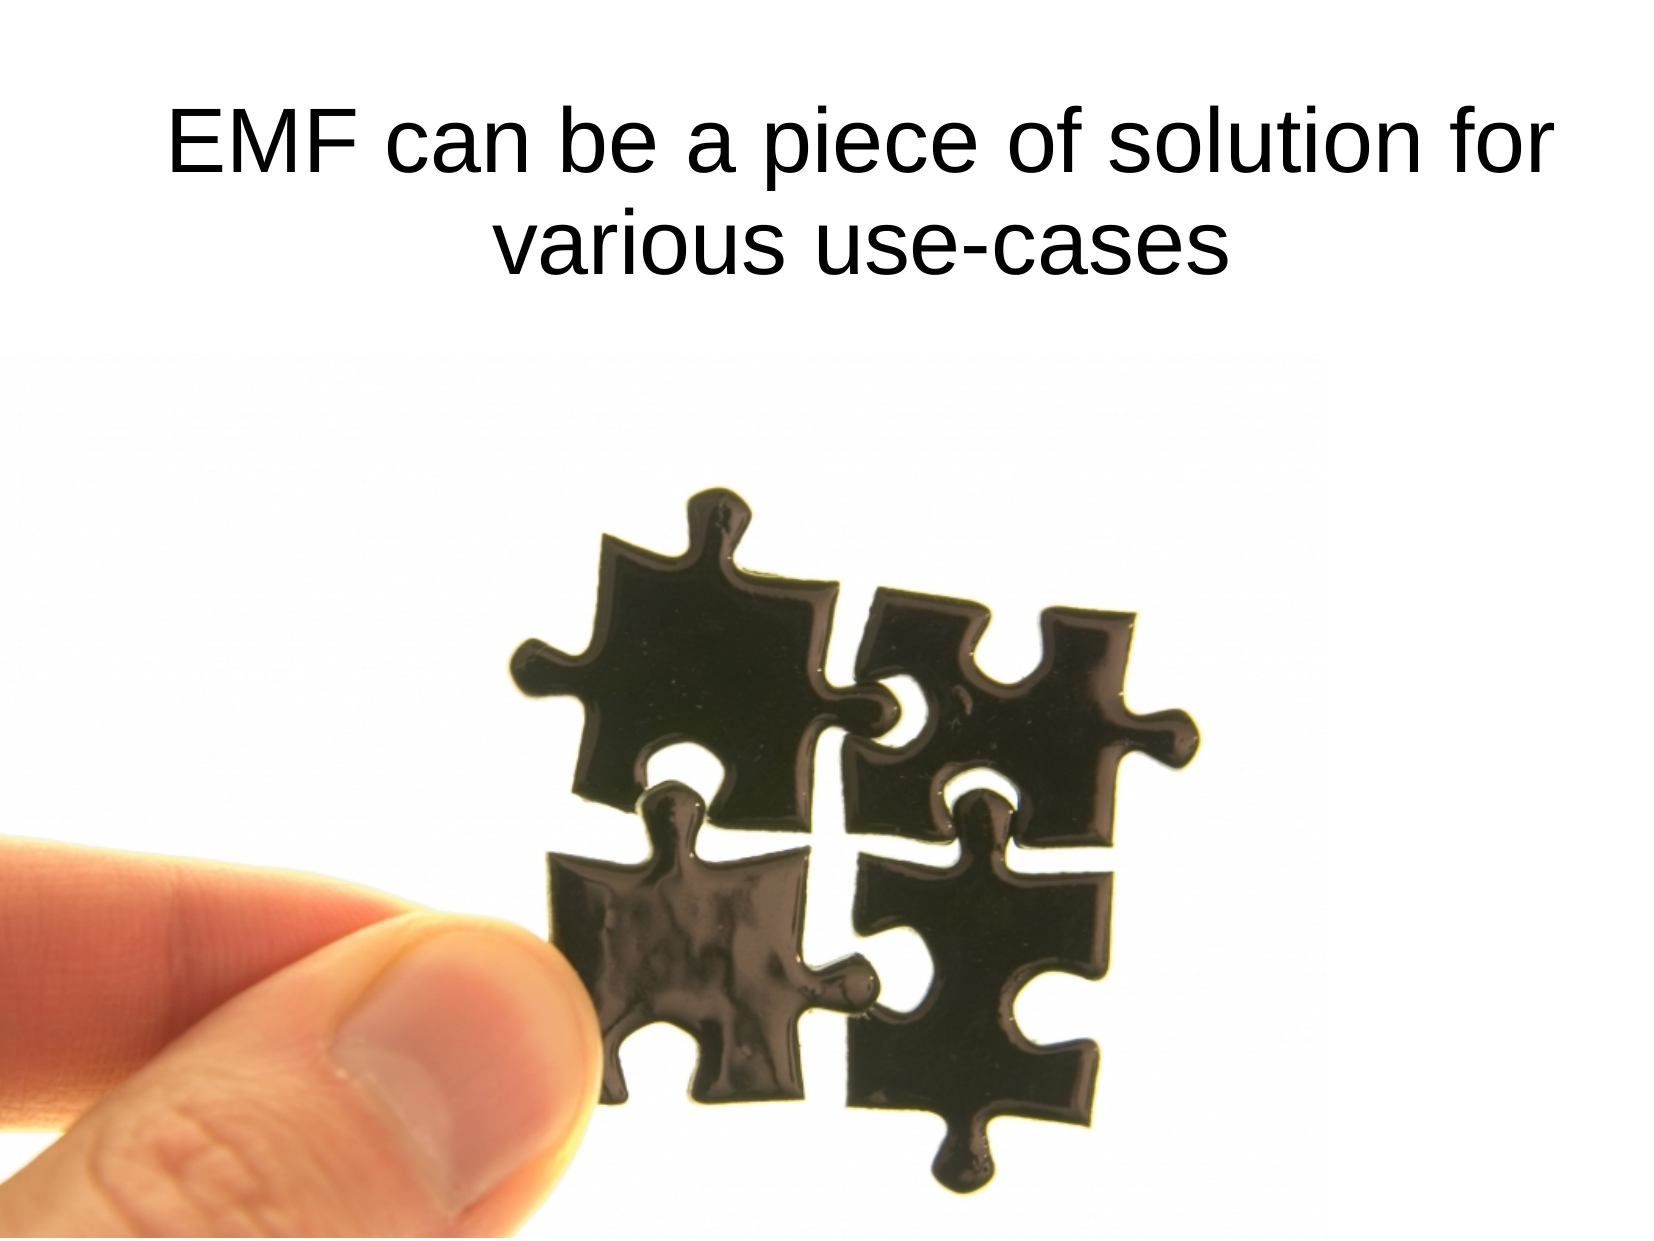

# EMF can be a piece of solution for various use-cases